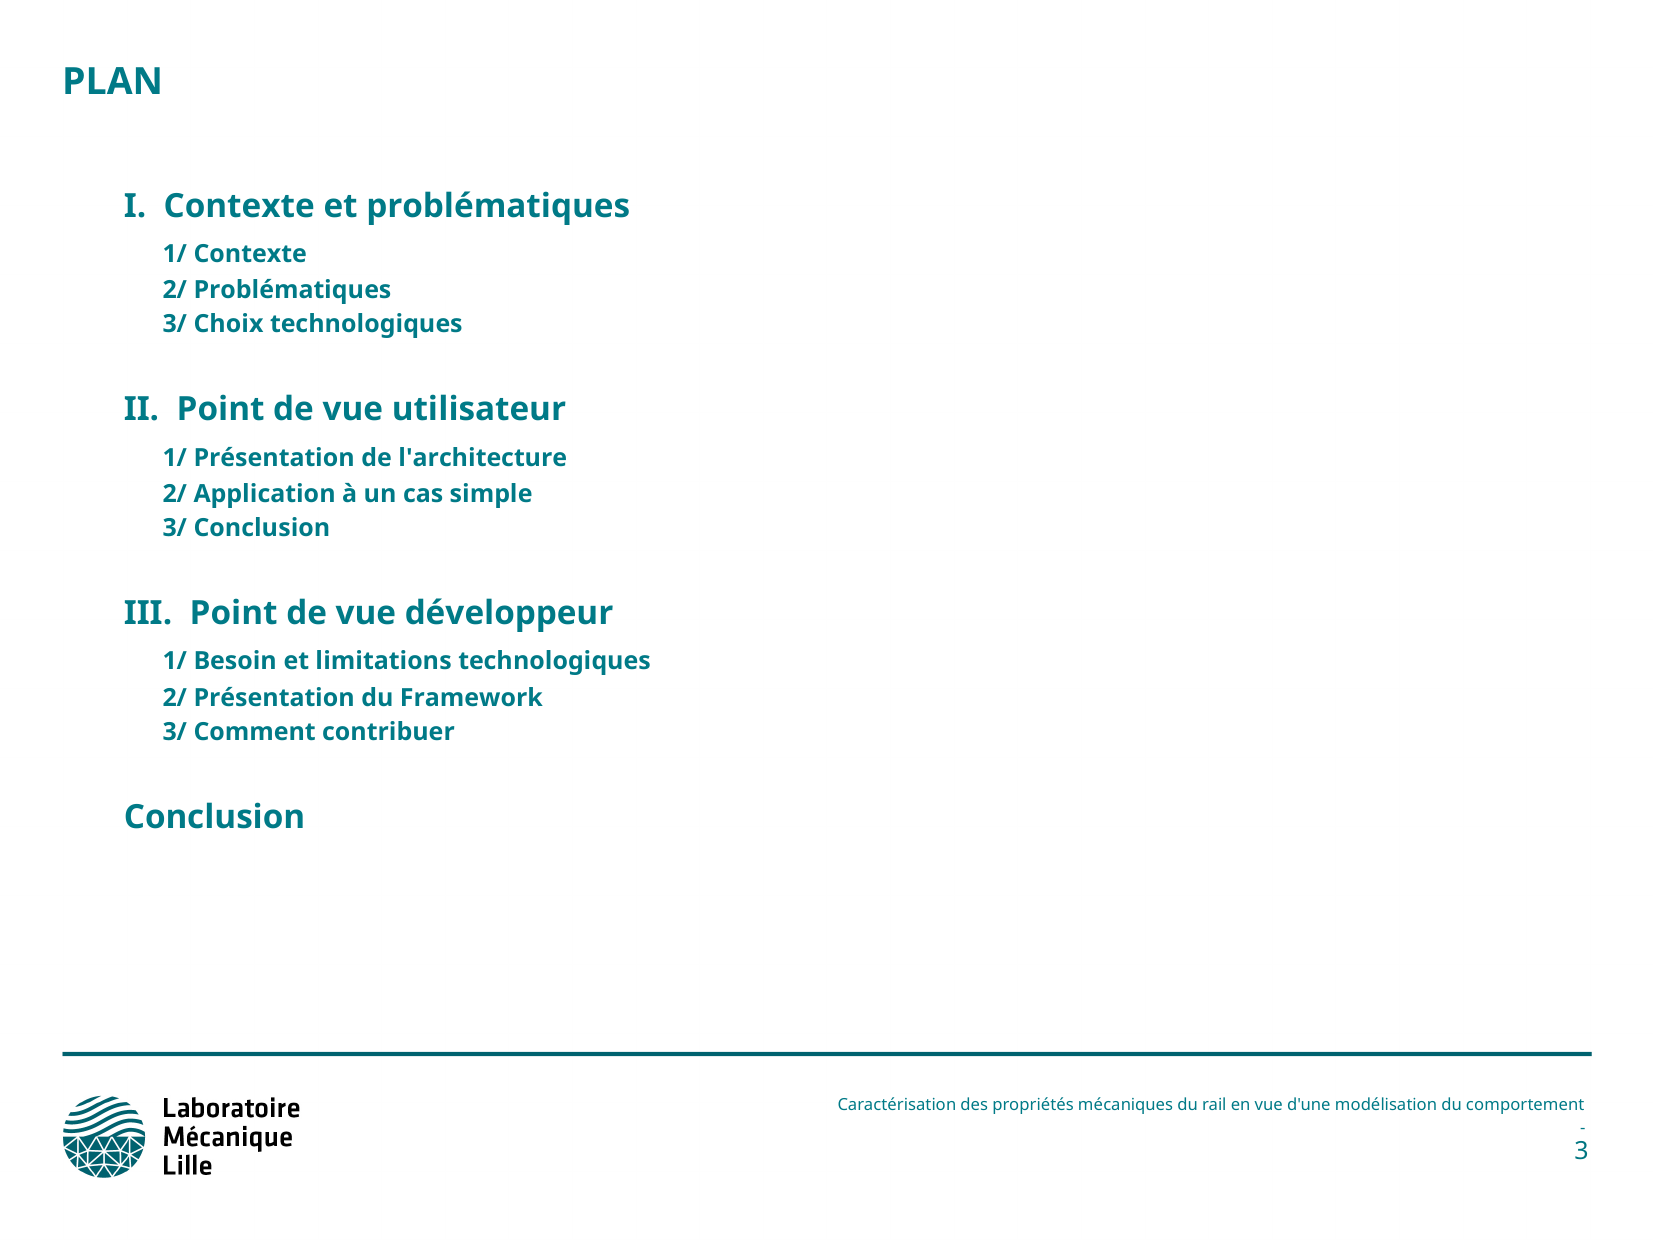

PLAN
I. Contexte et problématiques
	1/ Contexte
	2/ Problématiques
	3/ Choix technologiques
II. Point de vue utilisateur
	1/ Présentation de l'architecture
	2/ Application à un cas simple
	3/ Conclusion
III. Point de vue développeur
	1/ Besoin et limitations technologiques
	2/ Présentation du Framework
	3/ Comment contribuer
Conclusion
3